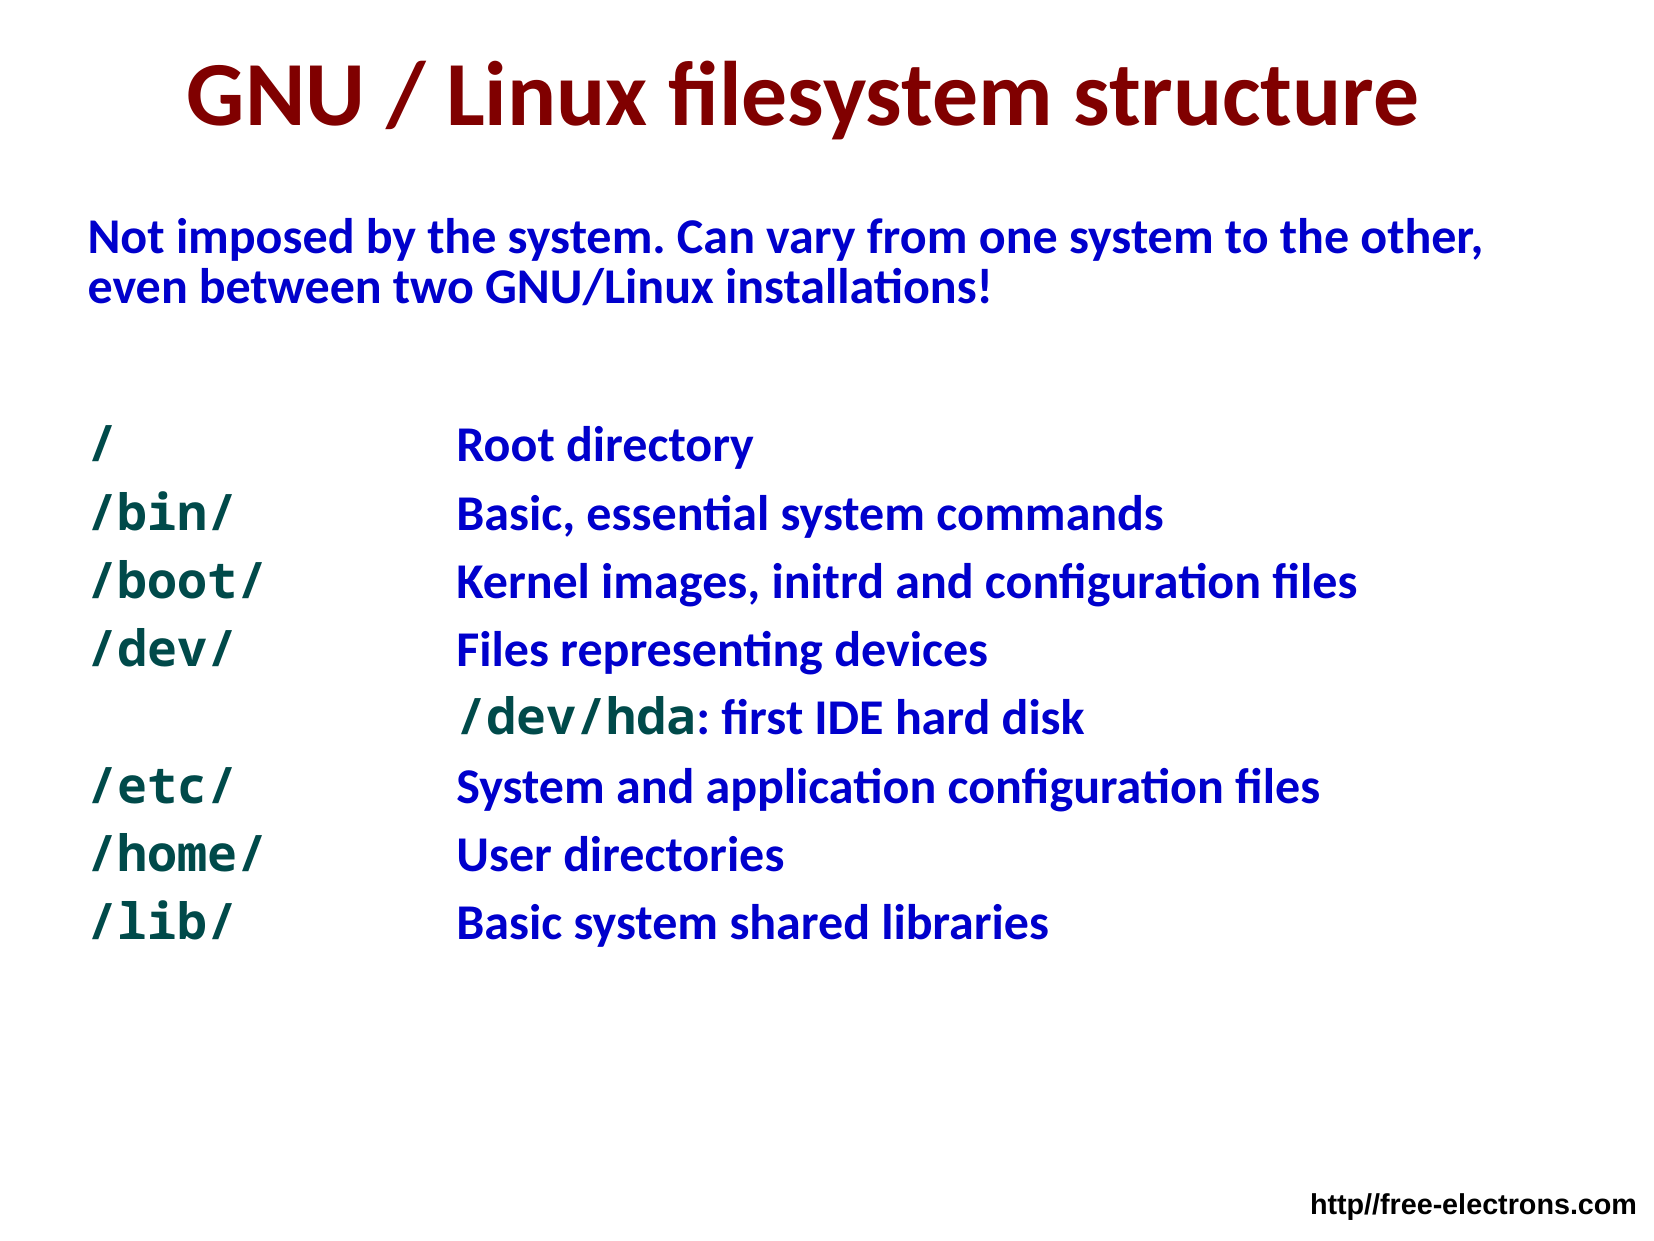

# GNU / Linux filesystem structure
Not imposed by the system. Can vary from one system to the other, even between two GNU/Linux installations!
/					Root directory
/bin/			Basic, essential system commands
/boot/			Kernel images, initrd and configuration files
/dev/			Files representing devices
					/dev/hda: first IDE hard disk
/etc/			System and application configuration files
/home/			User directories
/lib/			Basic system shared libraries
 http//free-electrons.com